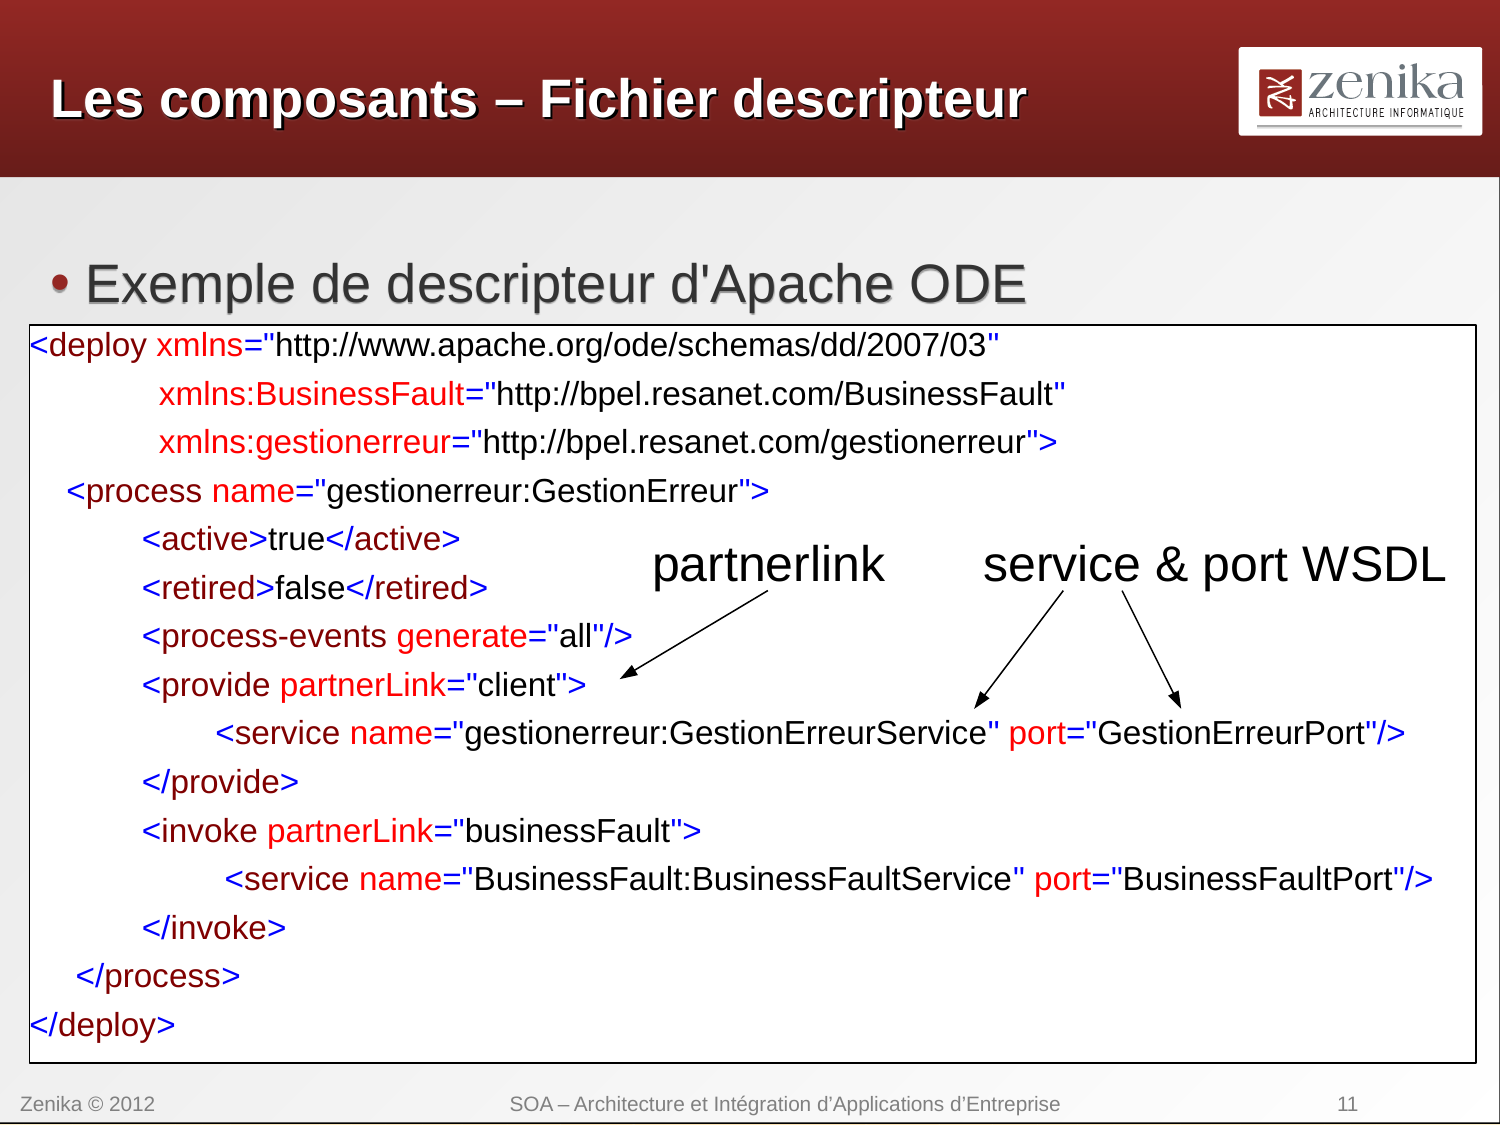

# Les composants – Fichier descripteur
Exemple de descripteur d'Apache ODE
<deploy xmlns="http://www.apache.org/ode/schemas/dd/2007/03"
 xmlns:BusinessFault="http://bpel.resanet.com/BusinessFault"
 xmlns:gestionerreur="http://bpel.resanet.com/gestionerreur">
 <process name="gestionerreur:GestionErreur">
 		<active>true</active>
 		<retired>false</retired>
 		<process-events generate="all"/>
 		<provide partnerLink="client">
 		<service name="gestionerreur:GestionErreurService" port="GestionErreurPort"/>
 		</provide>
 		<invoke partnerLink="businessFault">
 		 <service name="BusinessFault:BusinessFaultService" port="BusinessFaultPort"/>
 		</invoke>
 </process>
</deploy>
partnerlink
service & port WSDL